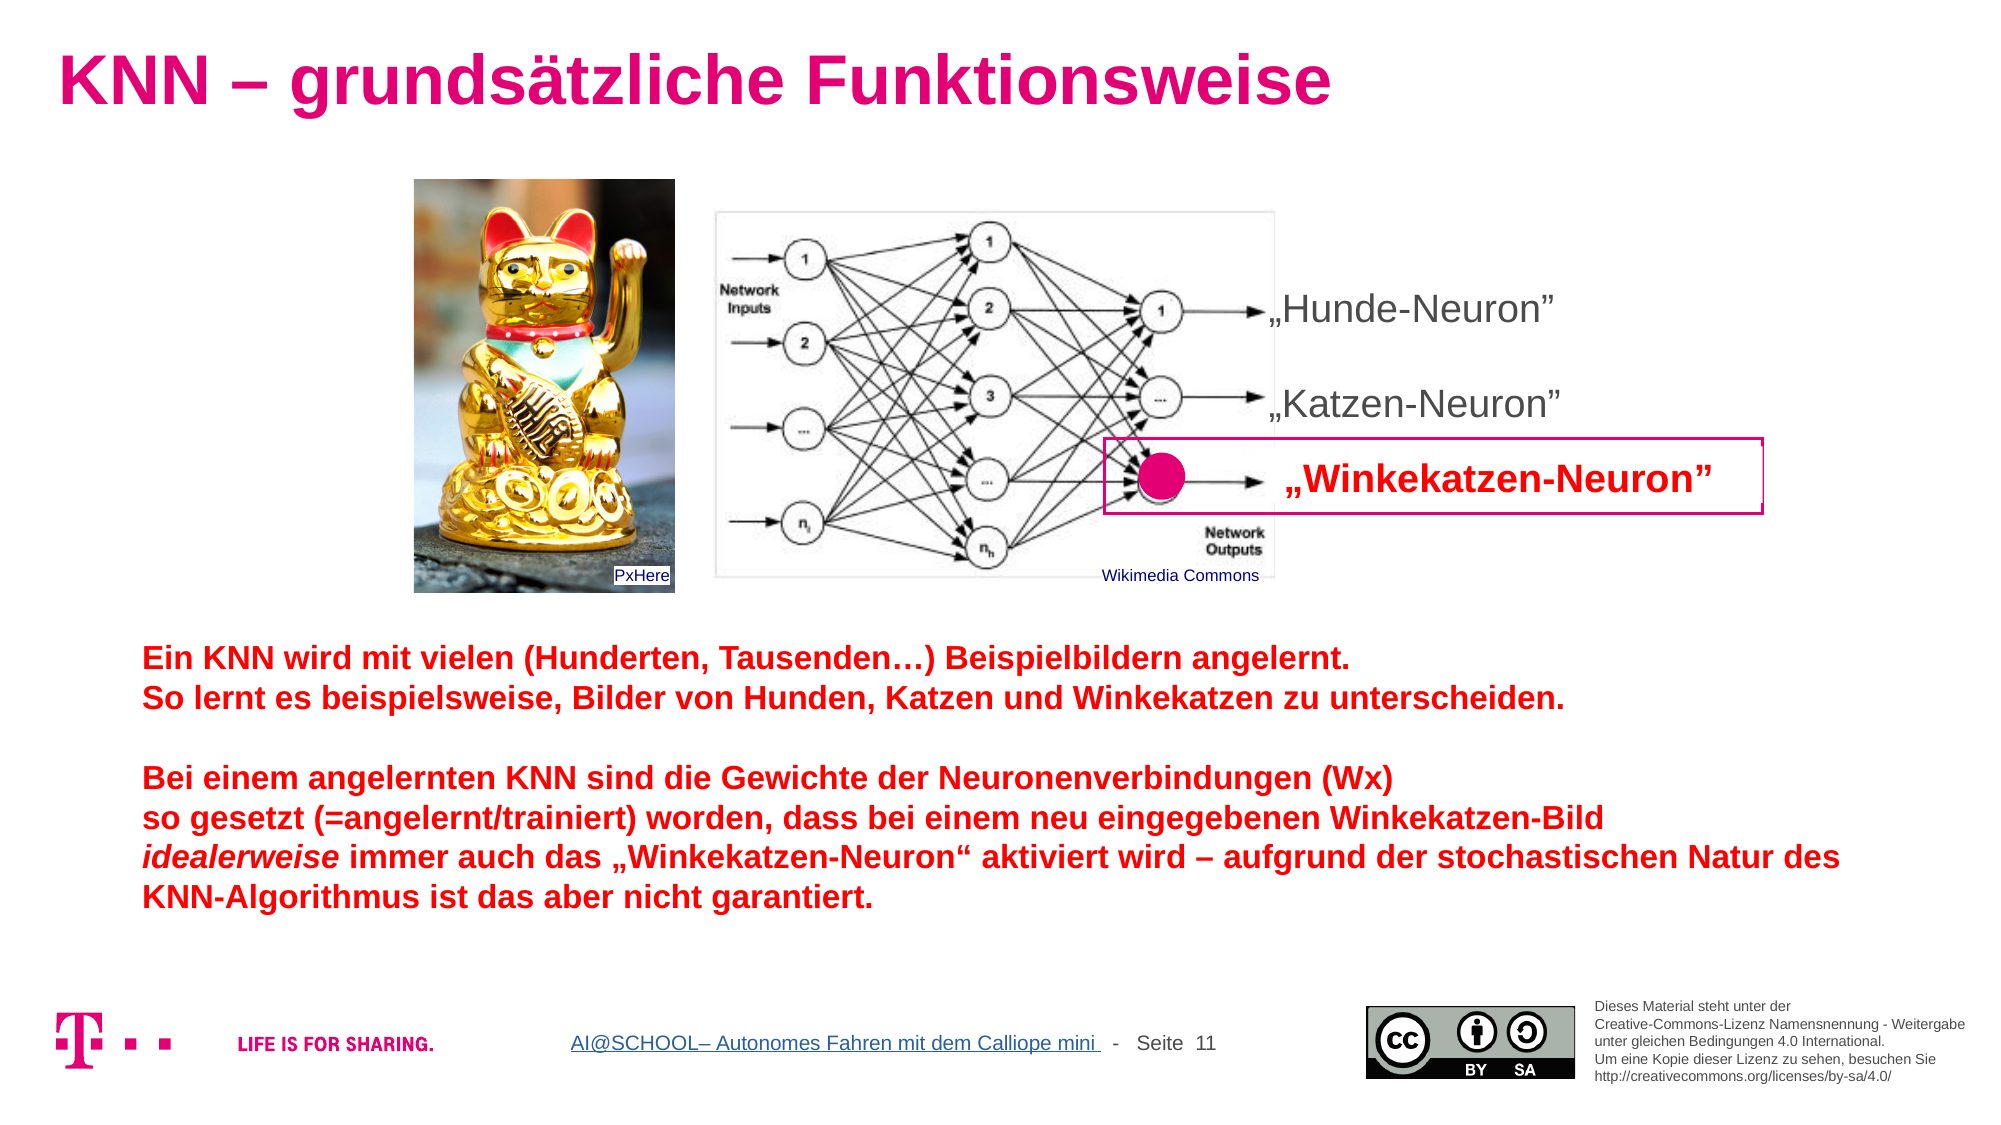

# KNN – grundsätzliche Funktionsweise
„Hunde-Neuron”
„Katzen-Neuron”
„Winkekatzen-Neuron”
PxHere
Wikimedia Commons
Ein KNN wird mit vielen (Hunderten, Tausenden…) Beispielbildern angelernt.
So lernt es beispielsweise, Bilder von Hunden, Katzen und Winkekatzen zu unterscheiden.
Bei einem angelernten KNN sind die Gewichte der Neuronenverbindungen (Wx)
so gesetzt (=angelernt/trainiert) worden, dass bei einem neu eingegebenen Winkekatzen-Bild
idealerweise immer auch das „Winkekatzen-Neuron“ aktiviert wird – aufgrund der stochastischen Natur des
KNN-Algorithmus ist das aber nicht garantiert.